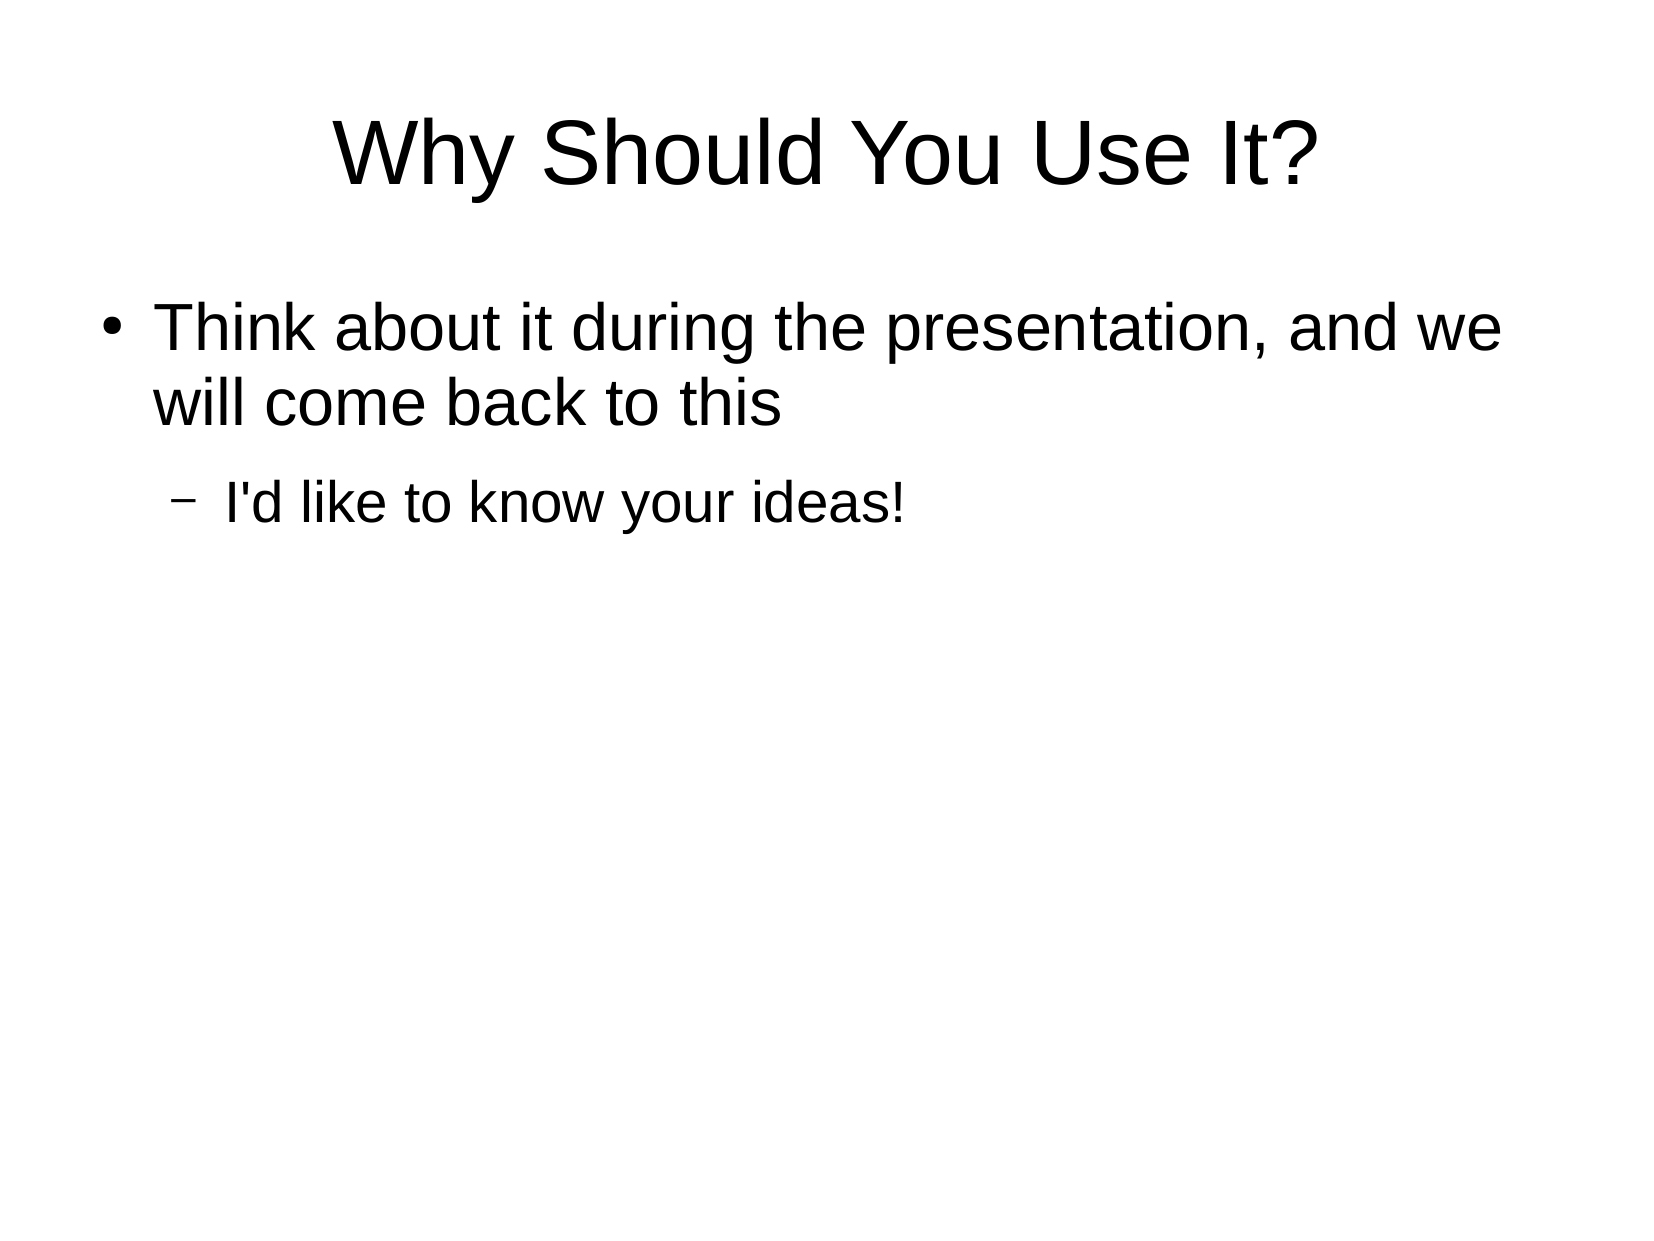

# Why Should You Use It?
Think about it during the presentation, and we will come back to this
I'd like to know your ideas!